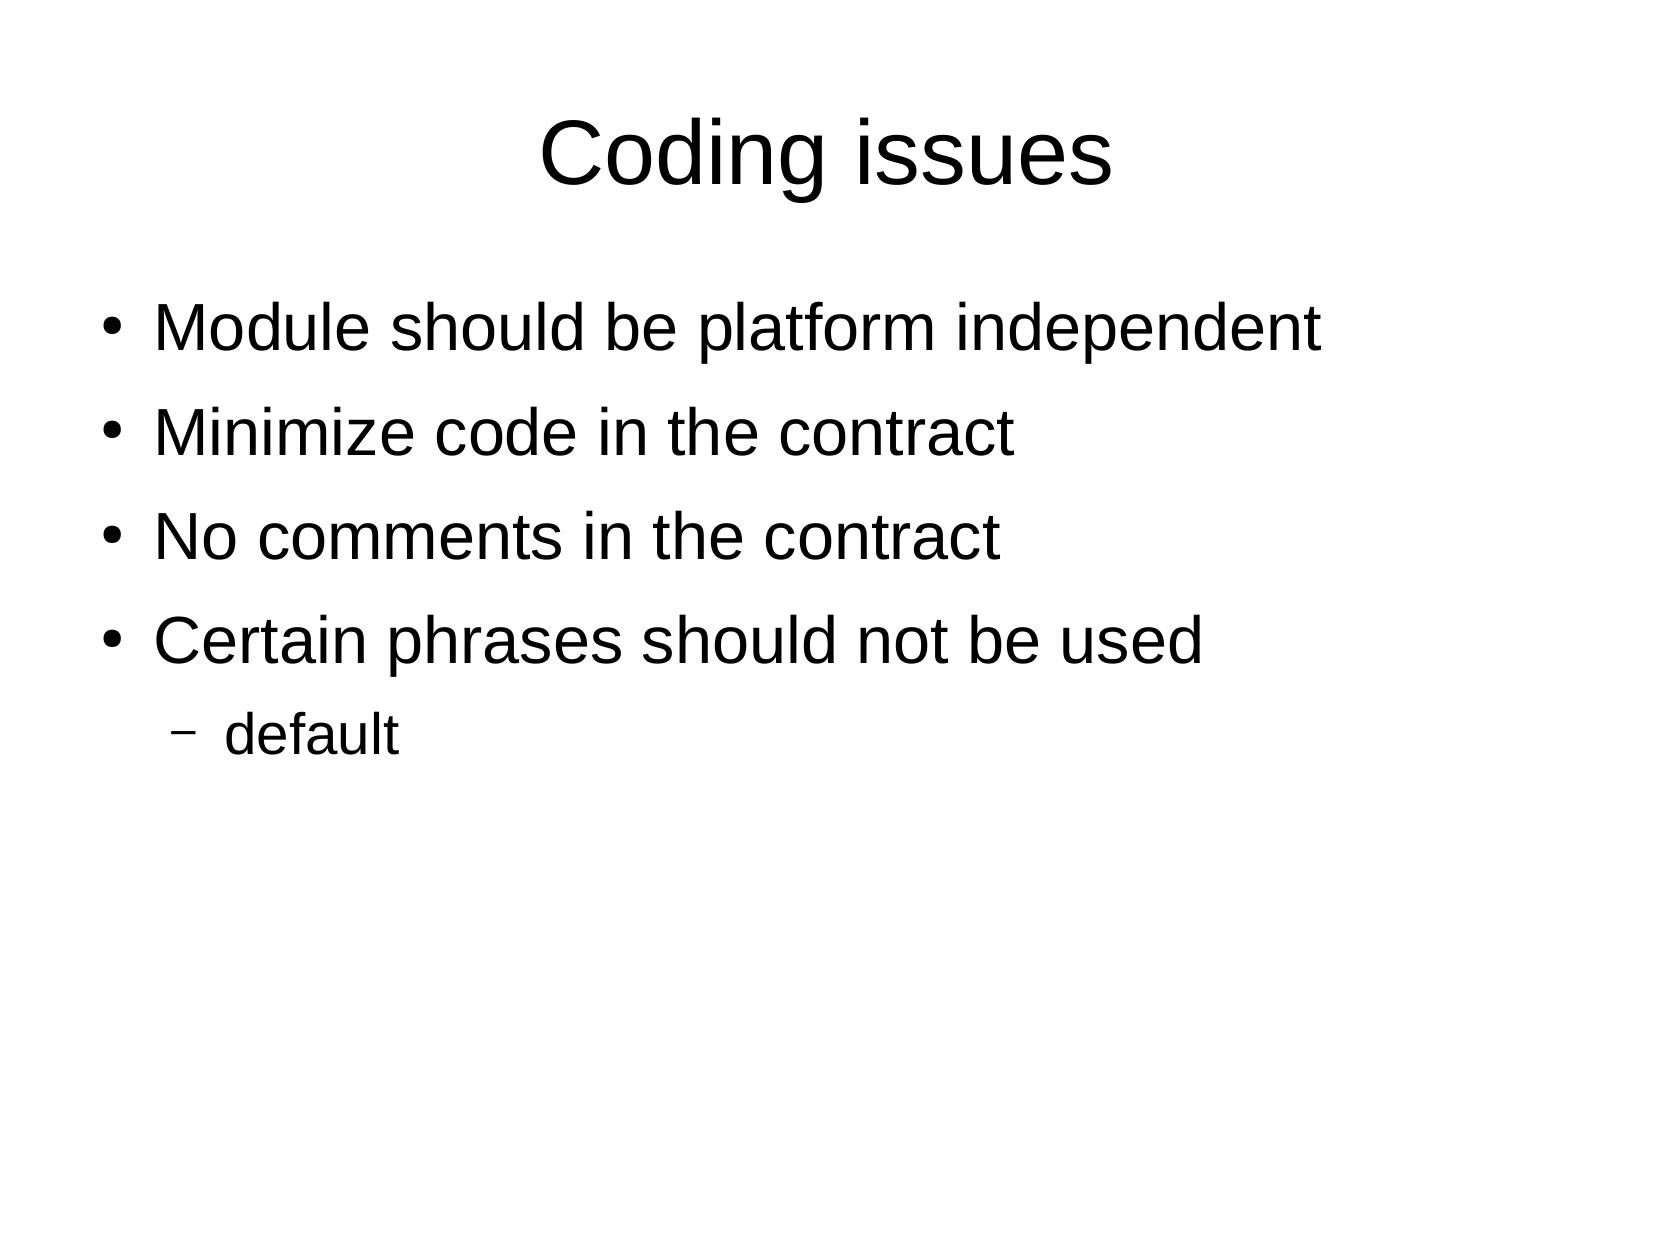

# Coding issues
Module should be platform independent
Minimize code in the contract
No comments in the contract
Certain phrases should not be used
default